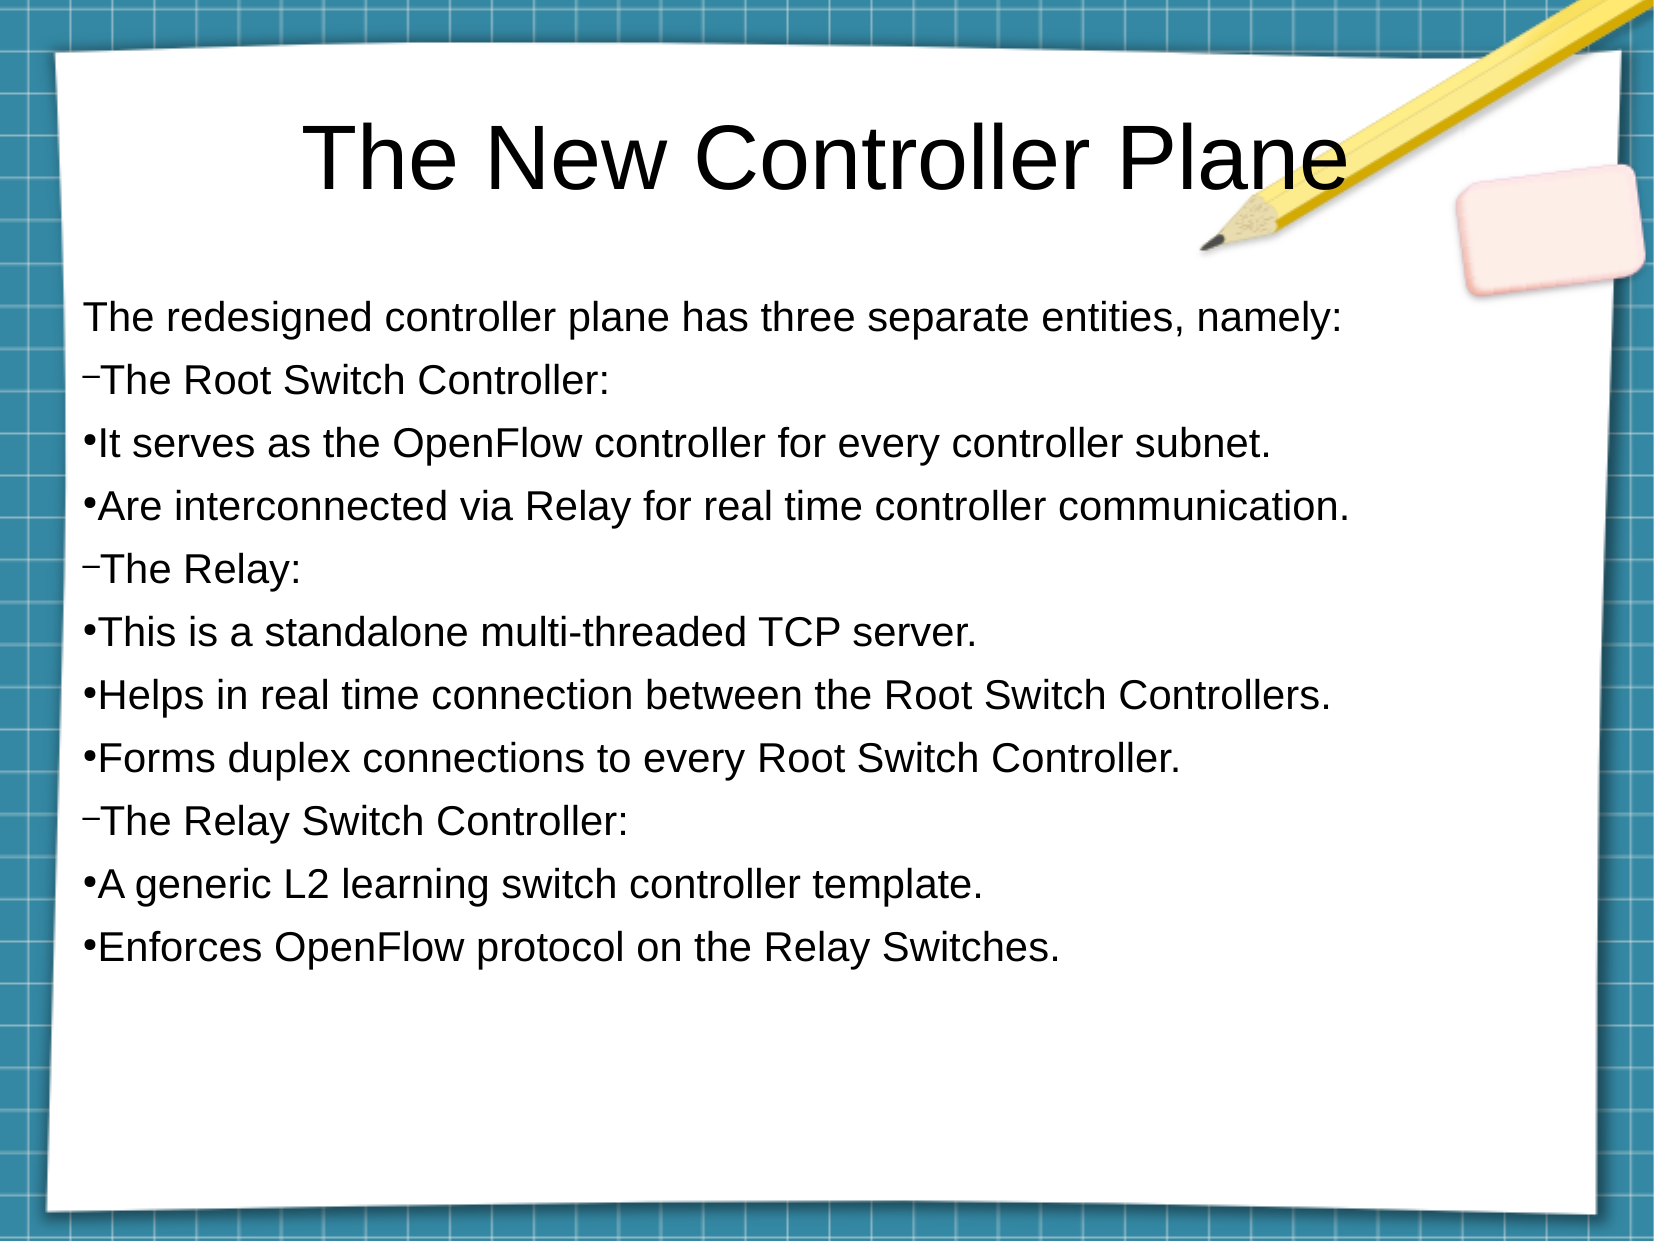

# The New Controller Plane
The redesigned controller plane has three separate entities, namely:
The Root Switch Controller:
It serves as the OpenFlow controller for every controller subnet.
Are interconnected via Relay for real time controller communication.
The Relay:
This is a standalone multi-threaded TCP server.
Helps in real time connection between the Root Switch Controllers.
Forms duplex connections to every Root Switch Controller.
The Relay Switch Controller:
A generic L2 learning switch controller template.
Enforces OpenFlow protocol on the Relay Switches.